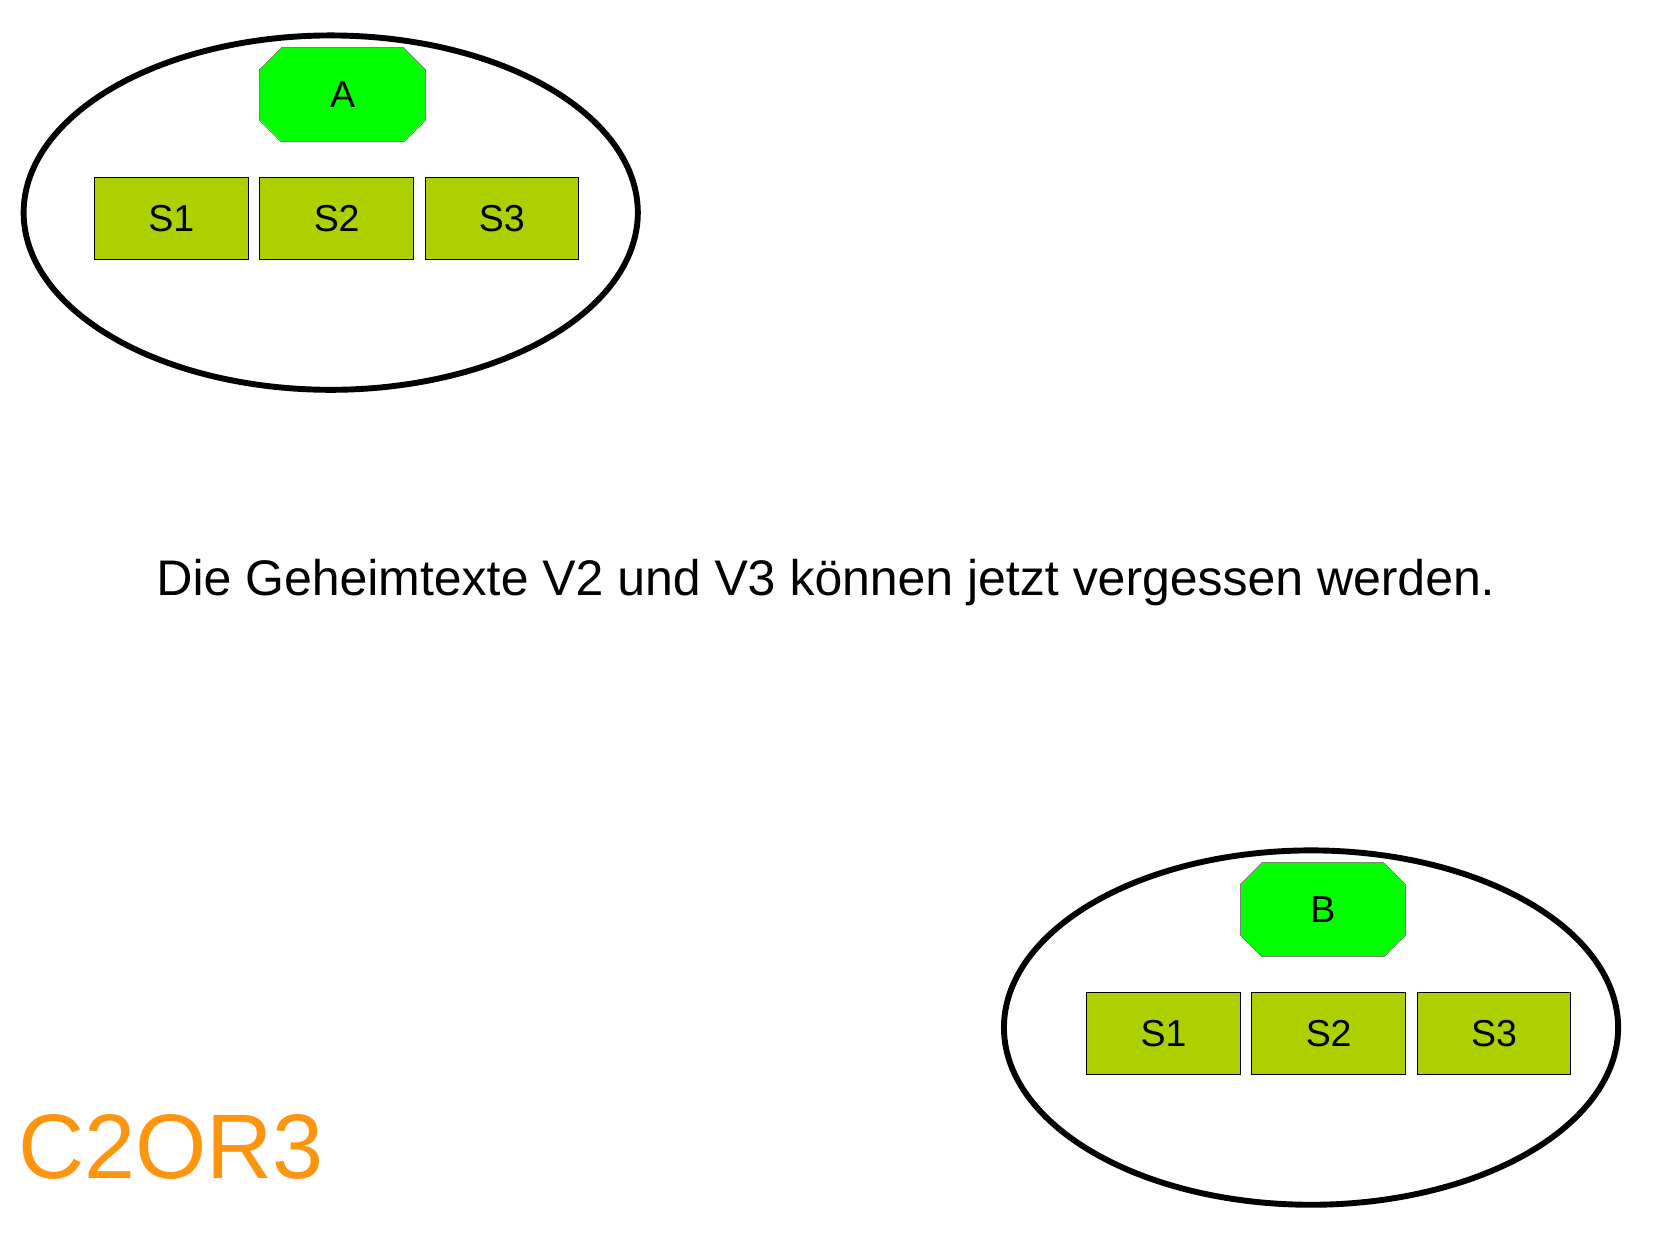

A
S3
S1
S2
S3
Die Geheimtexte V2 und V3 können jetzt vergessen werden.
B
S3
S1
S2
S3
C2OR3